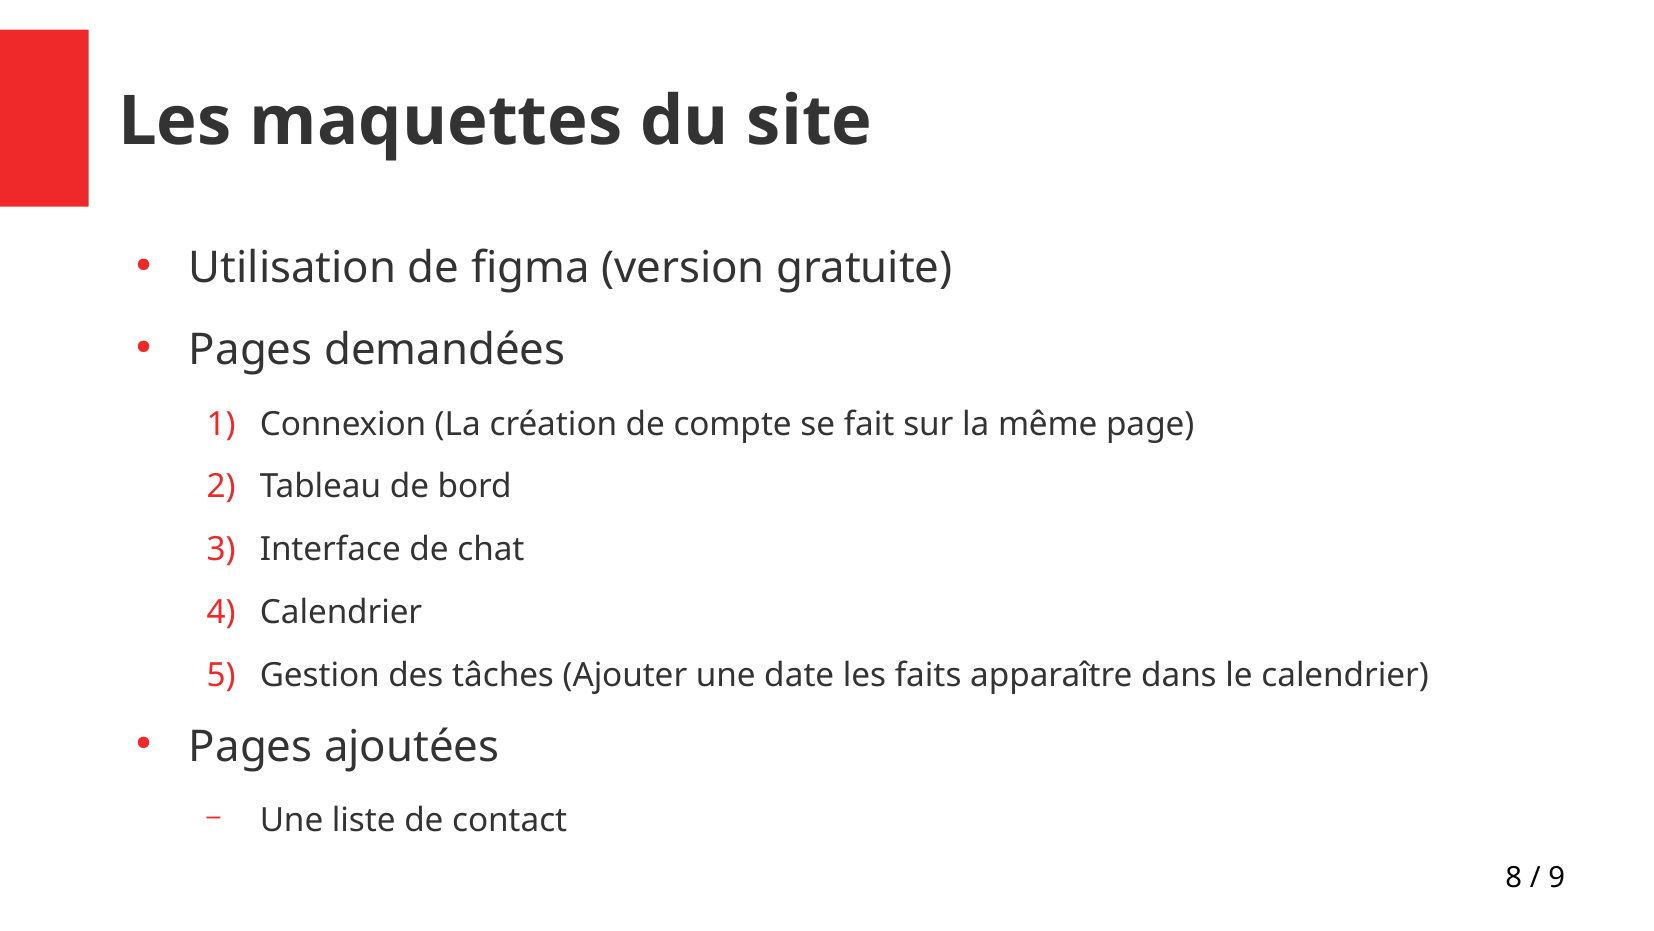

# Les maquettes du site
Utilisation de figma (version gratuite)
Pages demandées
Connexion (La création de compte se fait sur la même page)
Tableau de bord
Interface de chat
Calendrier
Gestion des tâches (Ajouter une date les faits apparaître dans le calendrier)
Pages ajoutées
Une liste de contact
8